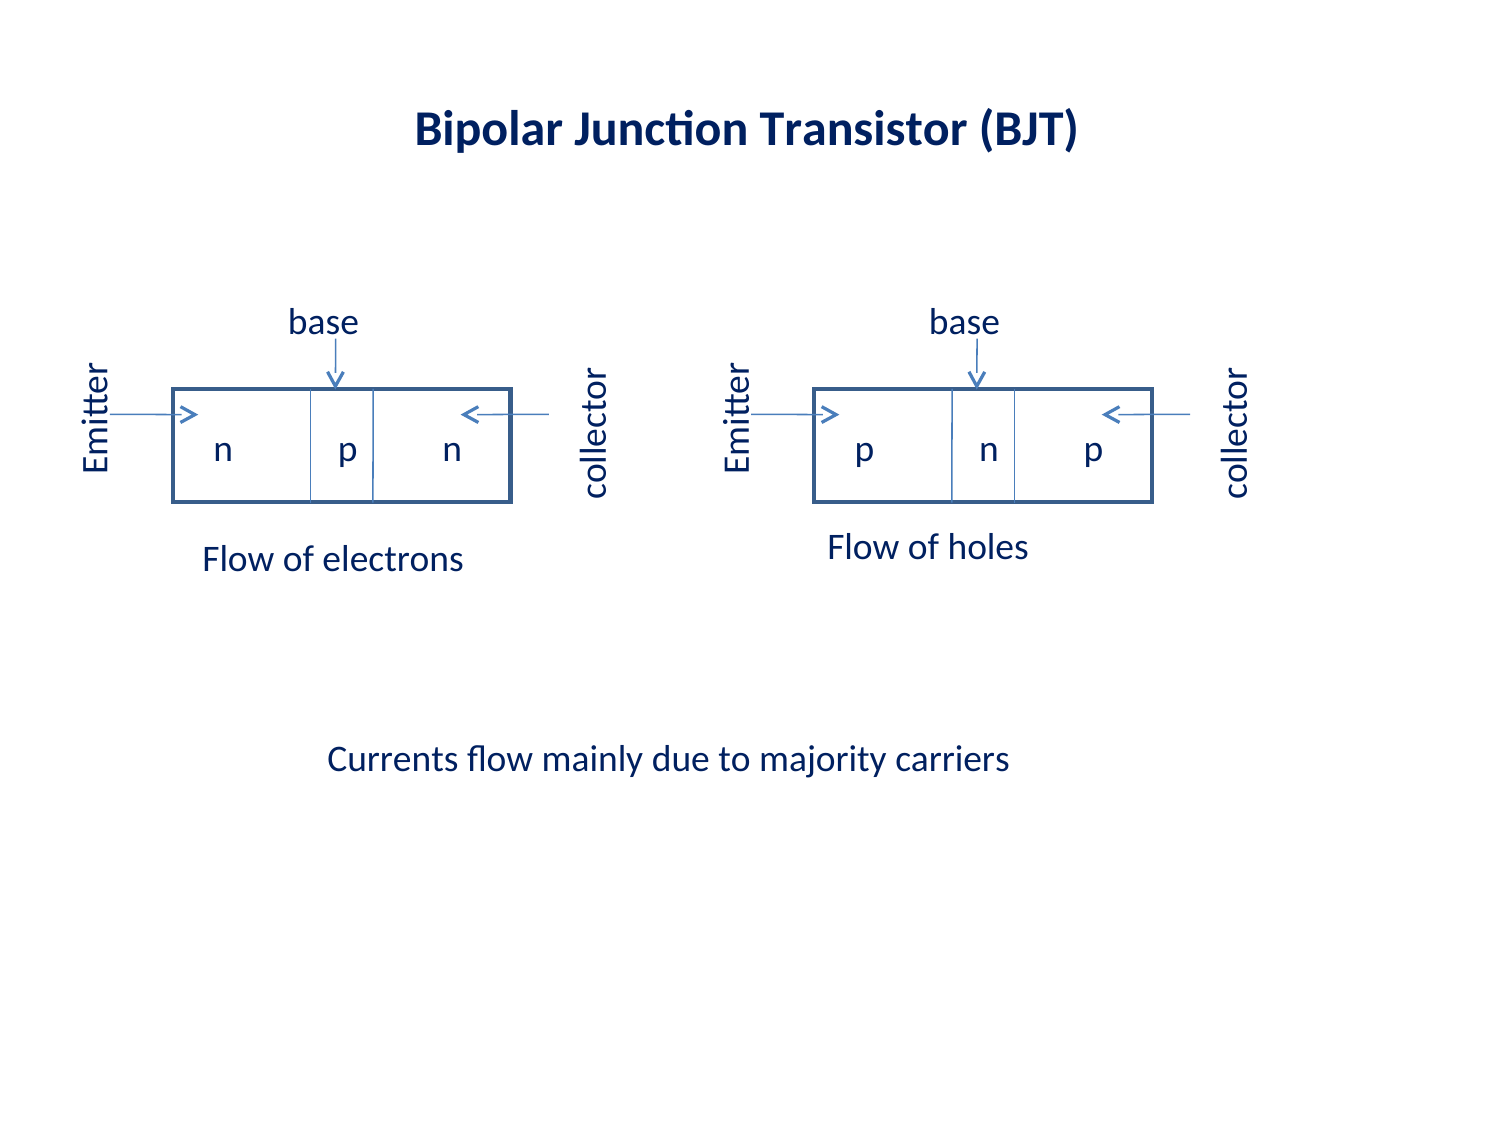

Bipolar Junction Transistor (BJT)
base
base
Emitter
Emitter
collector
collector
 n	p n
 p	n p
Flow of holes
Flow of electrons
Currents flow mainly due to majority carriers